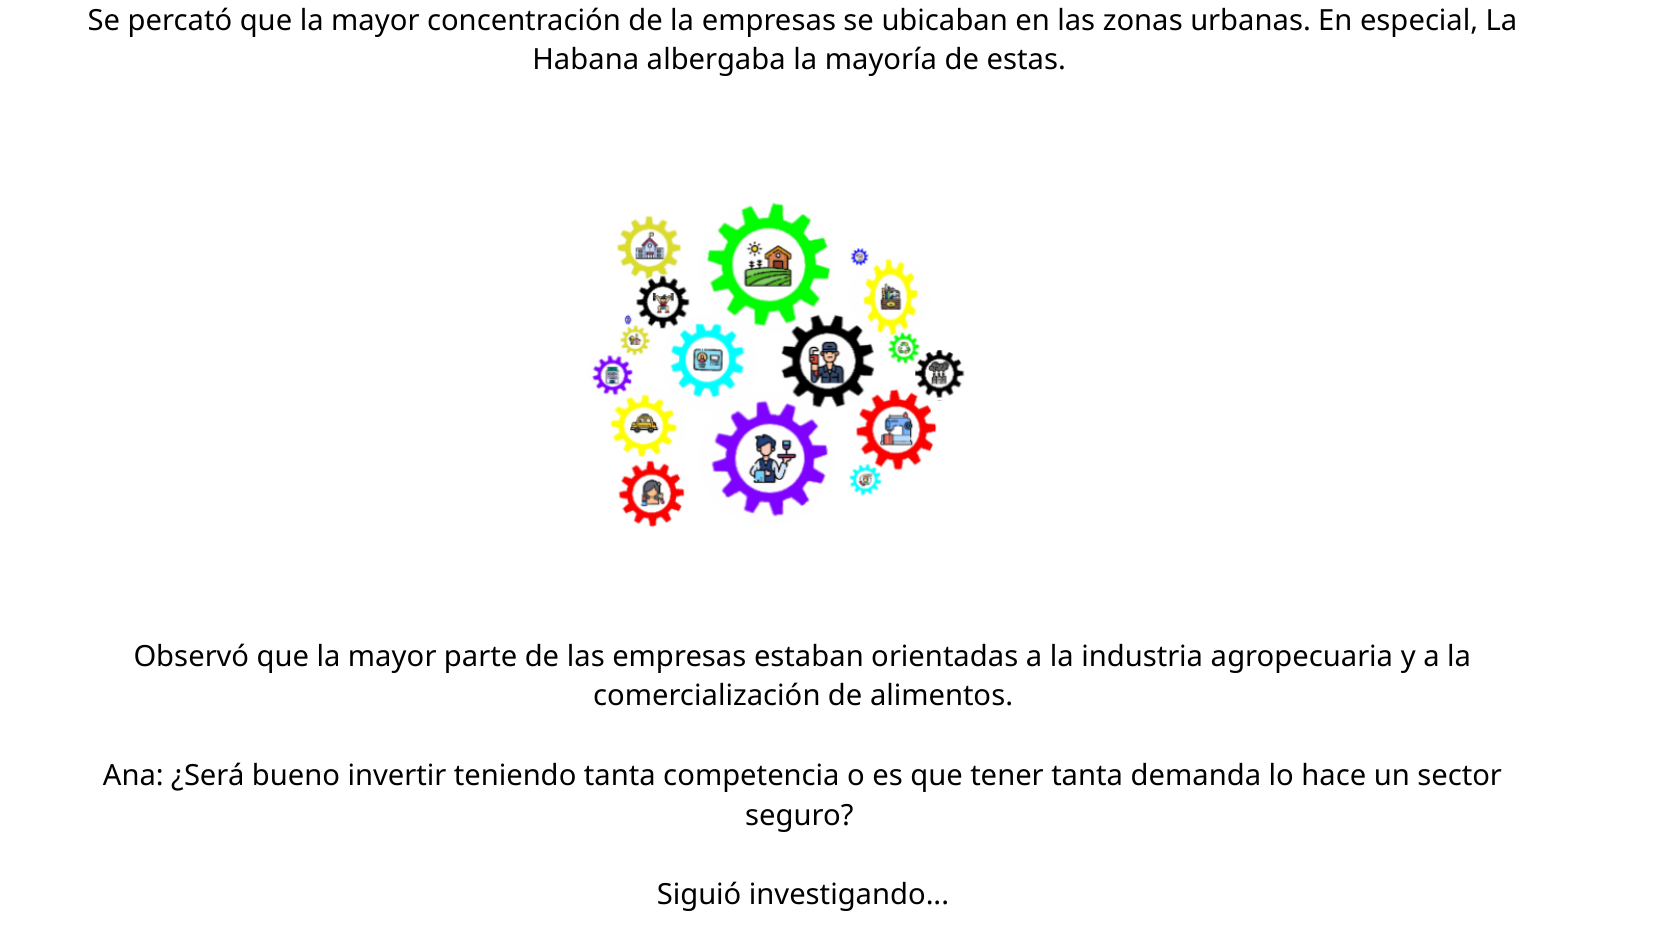

# Se percató que la mayor concentración de la empresas se ubicaban en las zonas urbanas. En especial, La Habana albergaba la mayoría de estas.
Observó que la mayor parte de las empresas estaban orientadas a la industria agropecuaria y a la comercialización de alimentos.
Ana: ¿Será bueno invertir teniendo tanta competencia o es que tener tanta demanda lo hace un sector seguro?
Siguió investigando...